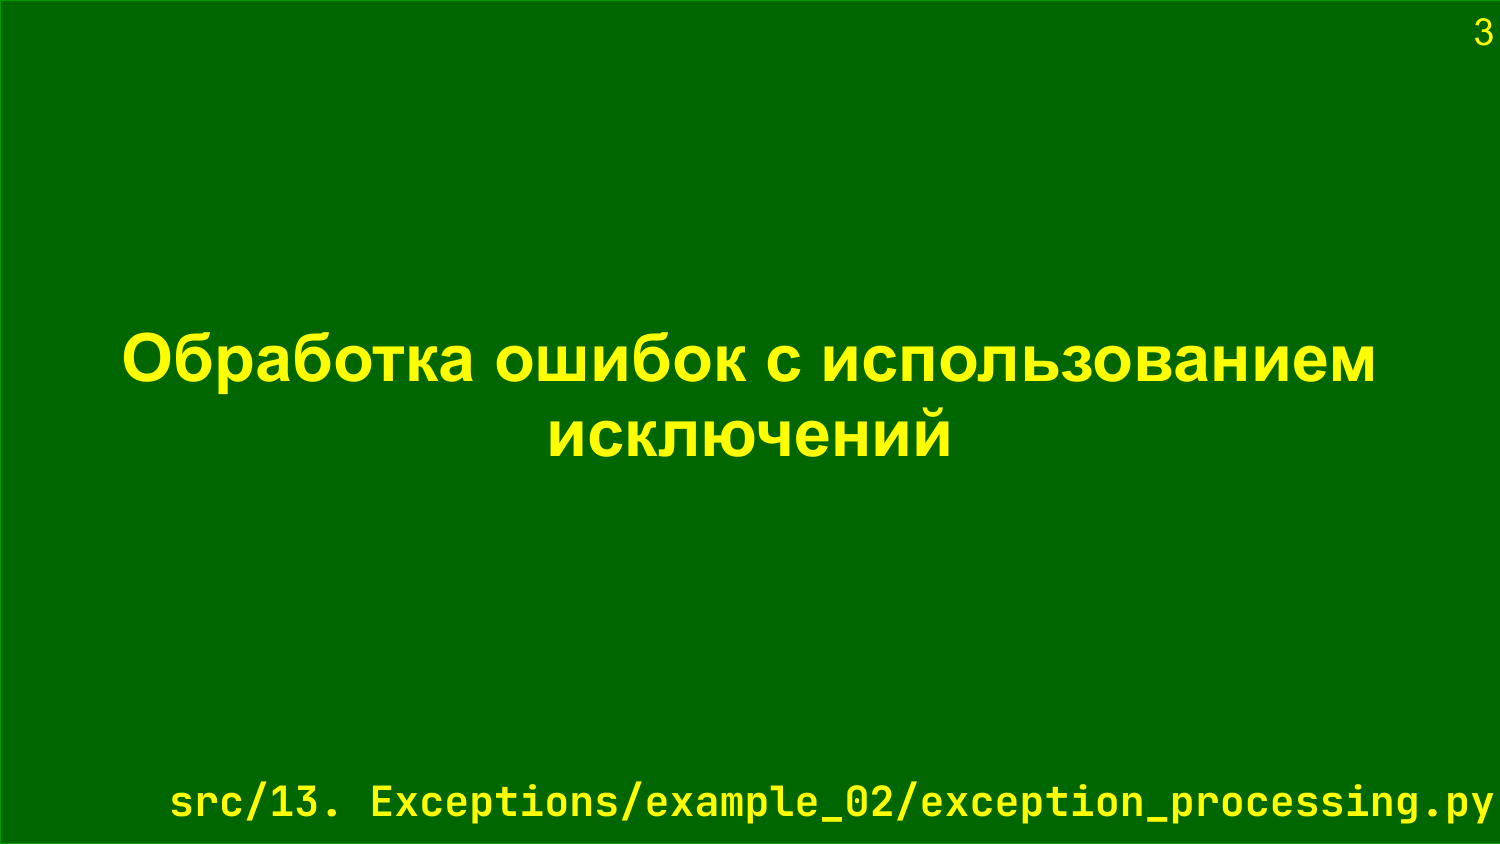

# Обработка ошибок с использованием исключений
src/13. Exceptions/example_02/exception_processing.py